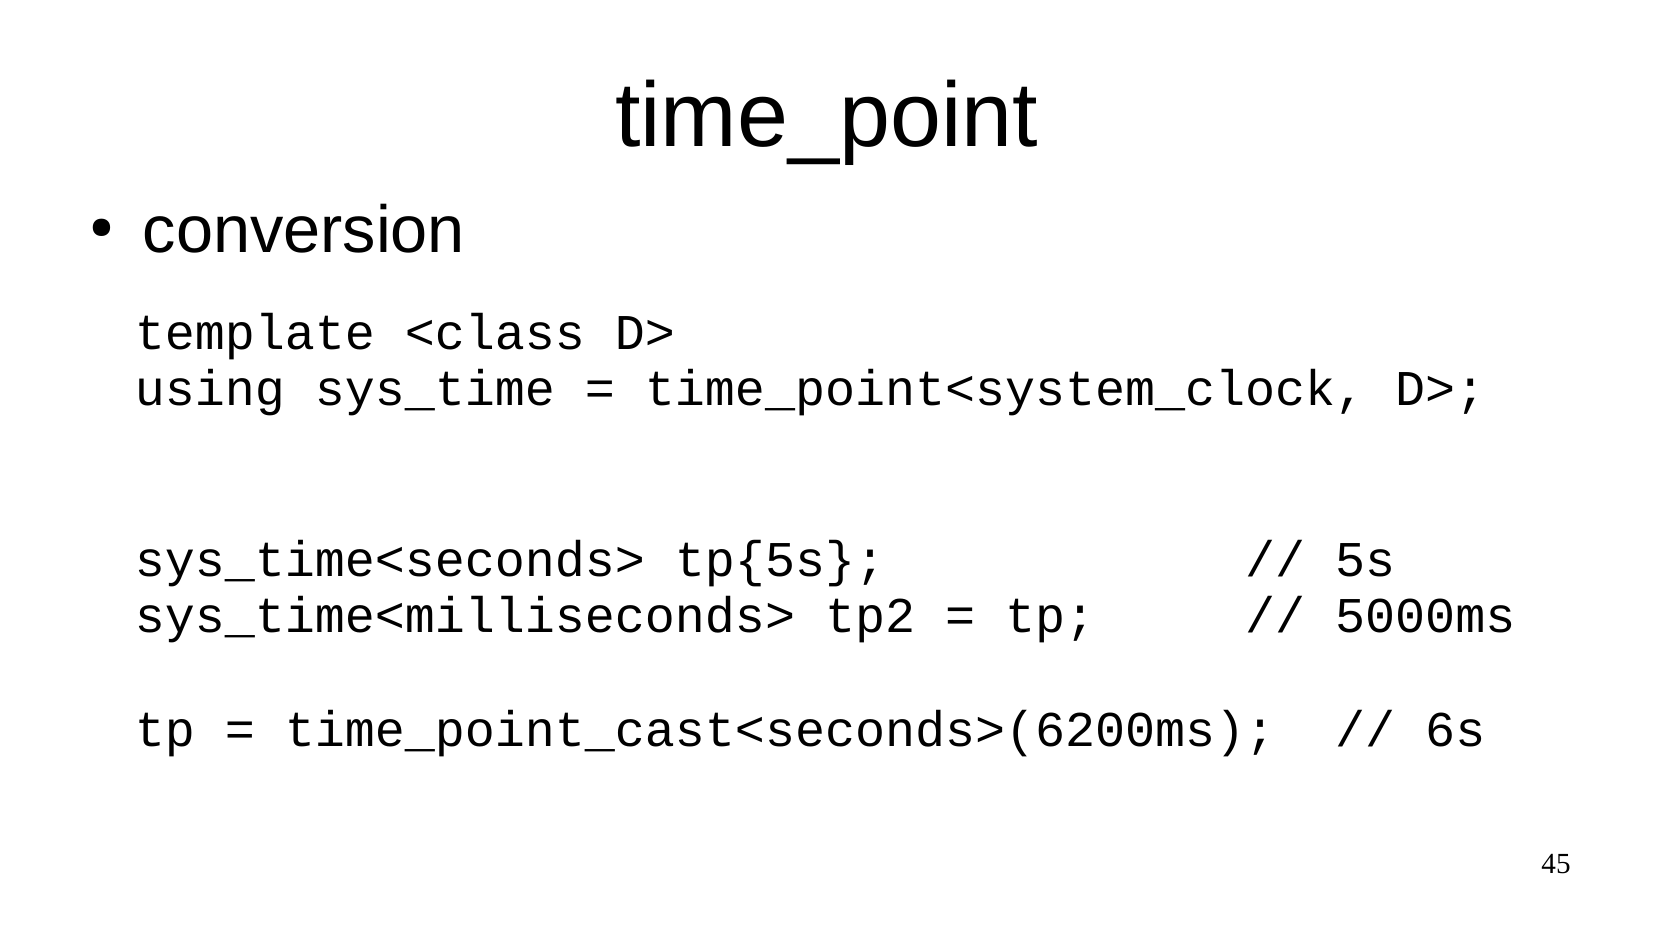

# time_point
conversion
template <class D>
using sys_time = time_point<system_clock, D>;
sys_time<seconds> tp{5s}; // 5s
sys_time<milliseconds> tp2 = tp; // 5000ms
tp = time_point_cast<seconds>(6200ms); // 6s
45